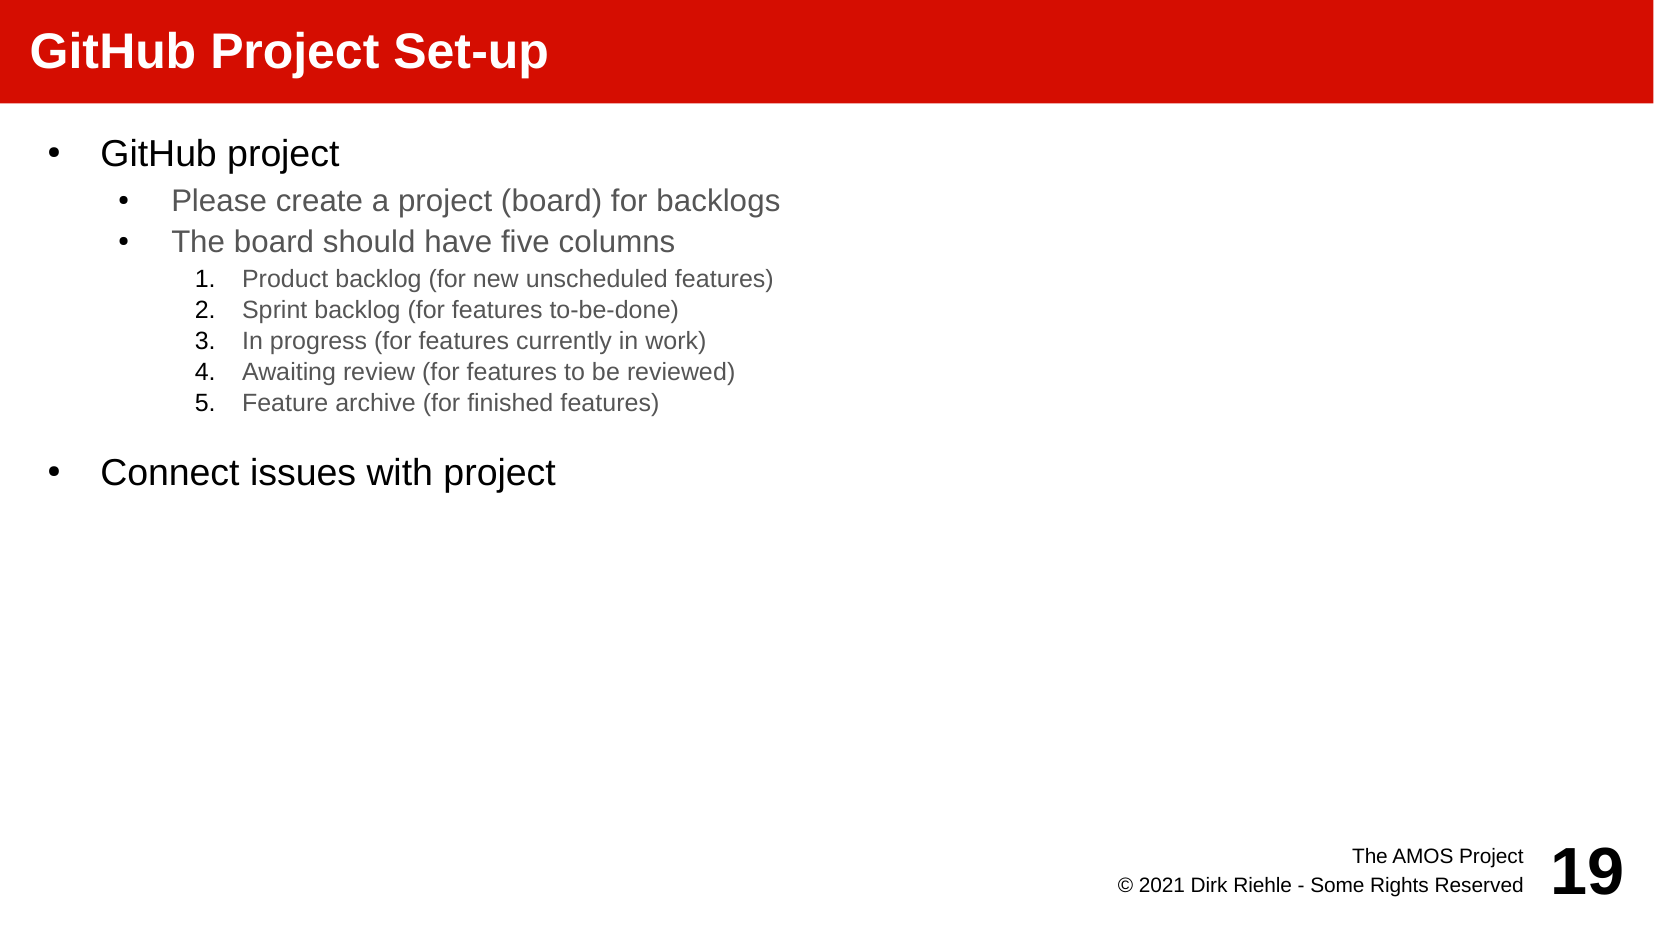

# GitHub Project Set-up
GitHub project
Please create a project (board) for backlogs
The board should have five columns
Product backlog (for new unscheduled features)
Sprint backlog (for features to-be-done)
In progress (for features currently in work)
Awaiting review (for features to be reviewed)
Feature archive (for finished features)
Connect issues with project
The AMOS Project
19
© 2021 Dirk Riehle - Some Rights Reserved